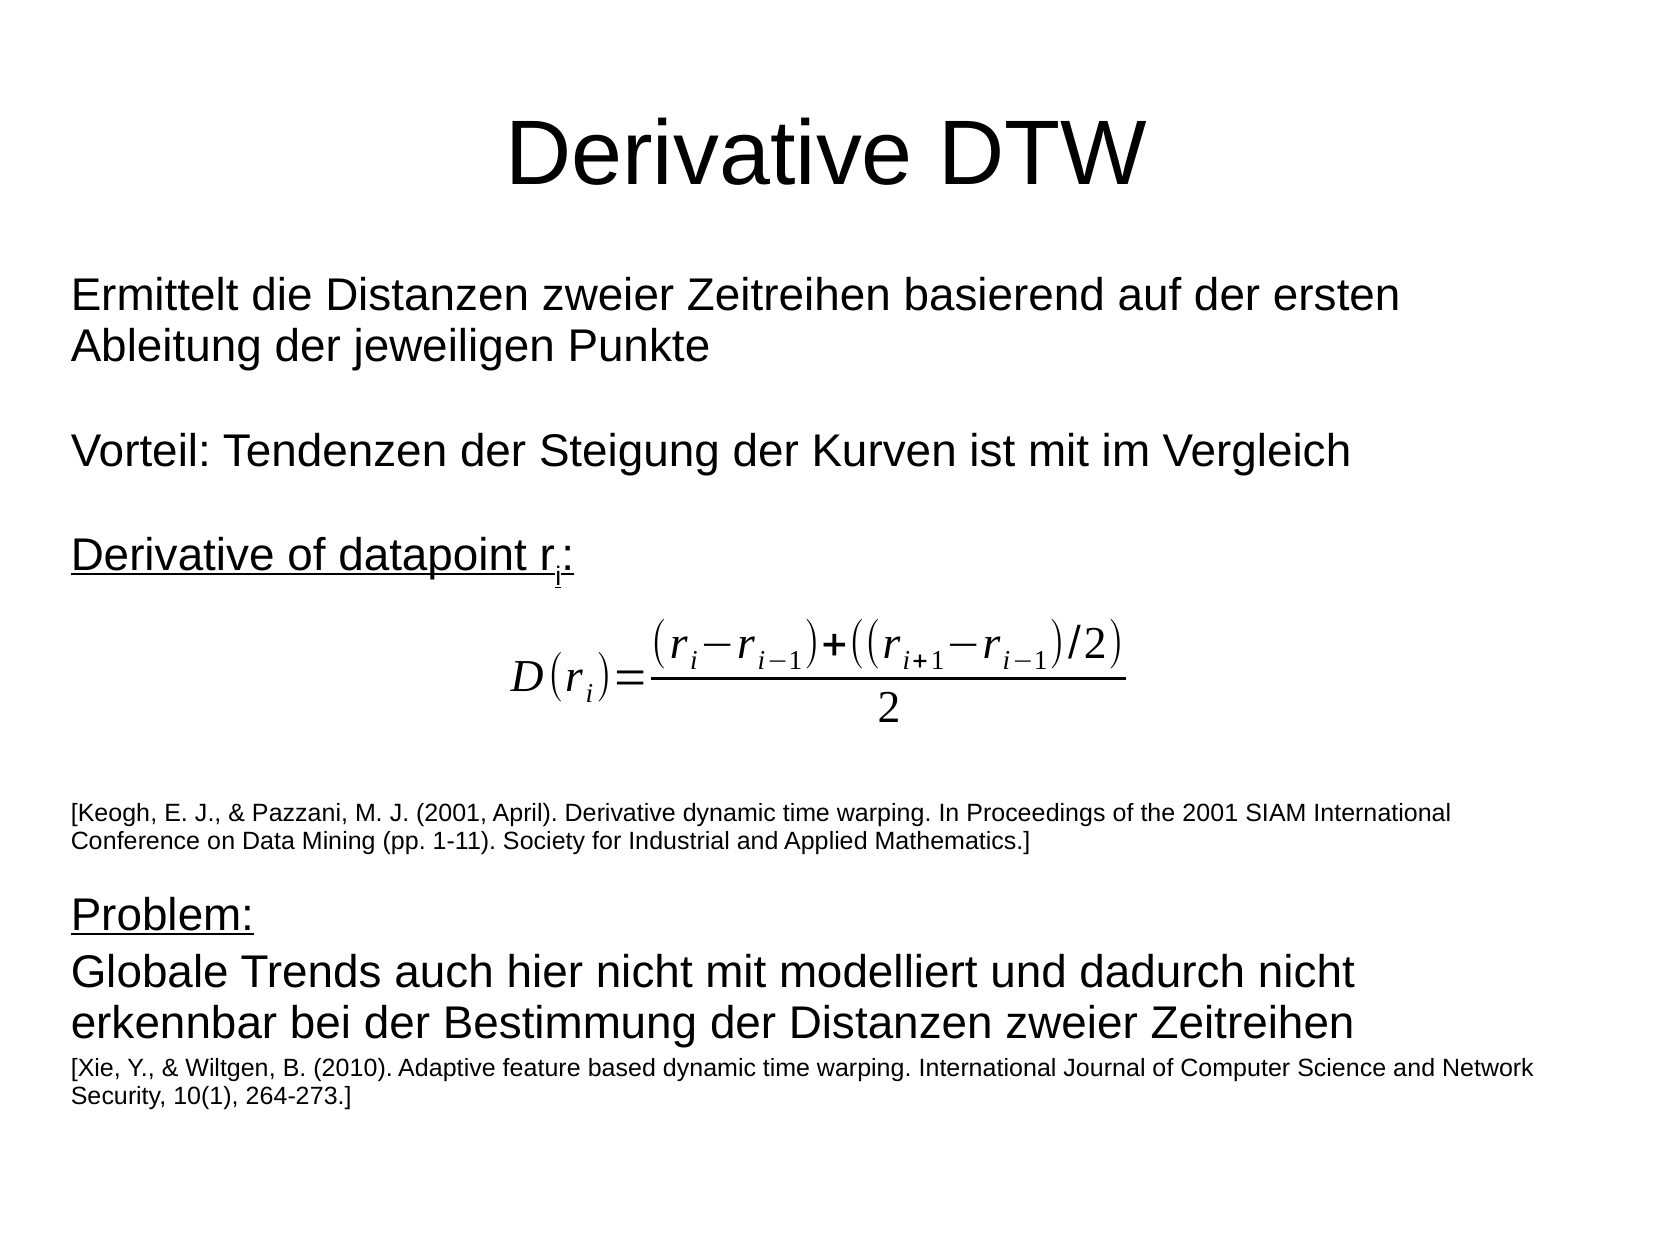

# Derivative DTW
Ermittelt die Distanzen zweier Zeitreihen basierend auf der ersten Ableitung der jeweiligen Punkte
Vorteil: Tendenzen der Steigung der Kurven ist mit im Vergleich
Derivative of datapoint ri:
[Keogh, E. J., & Pazzani, M. J. (2001, April). Derivative dynamic time warping. In Proceedings of the 2001 SIAM International Conference on Data Mining (pp. 1-11). Society for Industrial and Applied Mathematics.]
Problem:
Globale Trends auch hier nicht mit modelliert und dadurch nicht erkennbar bei der Bestimmung der Distanzen zweier Zeitreihen
[Xie, Y., & Wiltgen, B. (2010). Adaptive feature based dynamic time warping. International Journal of Computer Science and Network Security, 10(1), 264-273.]